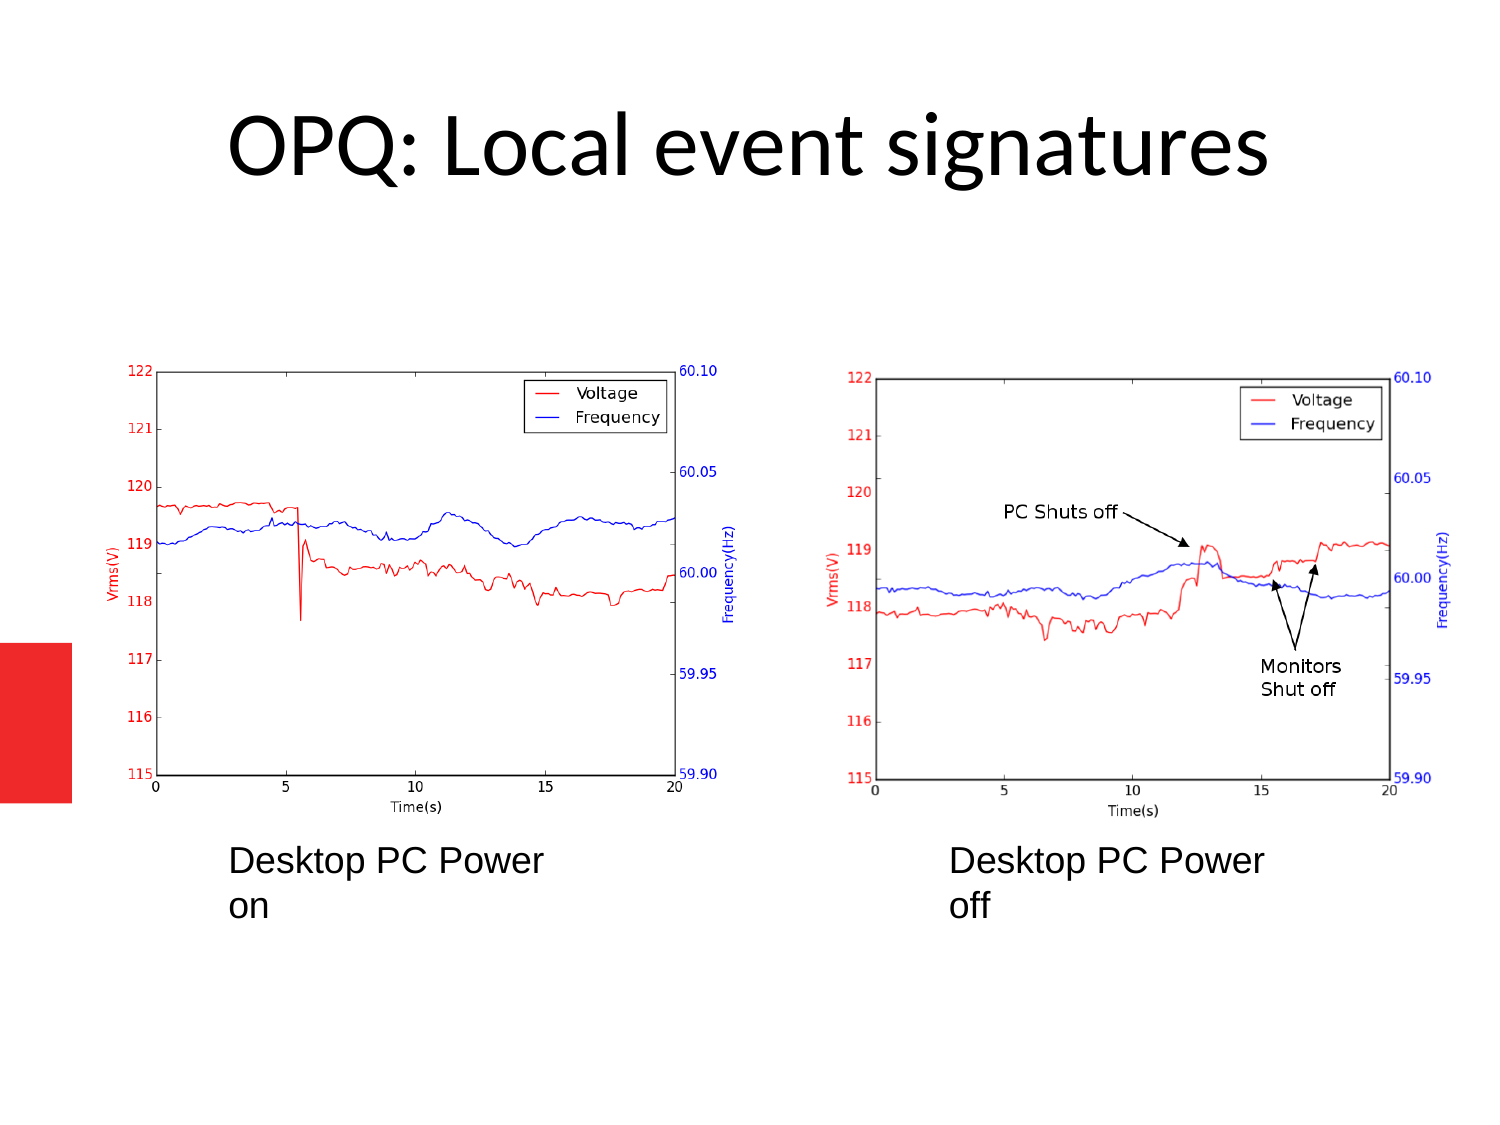

OPQ: Local event signatures
Desktop PC Power on
Desktop PC Power off